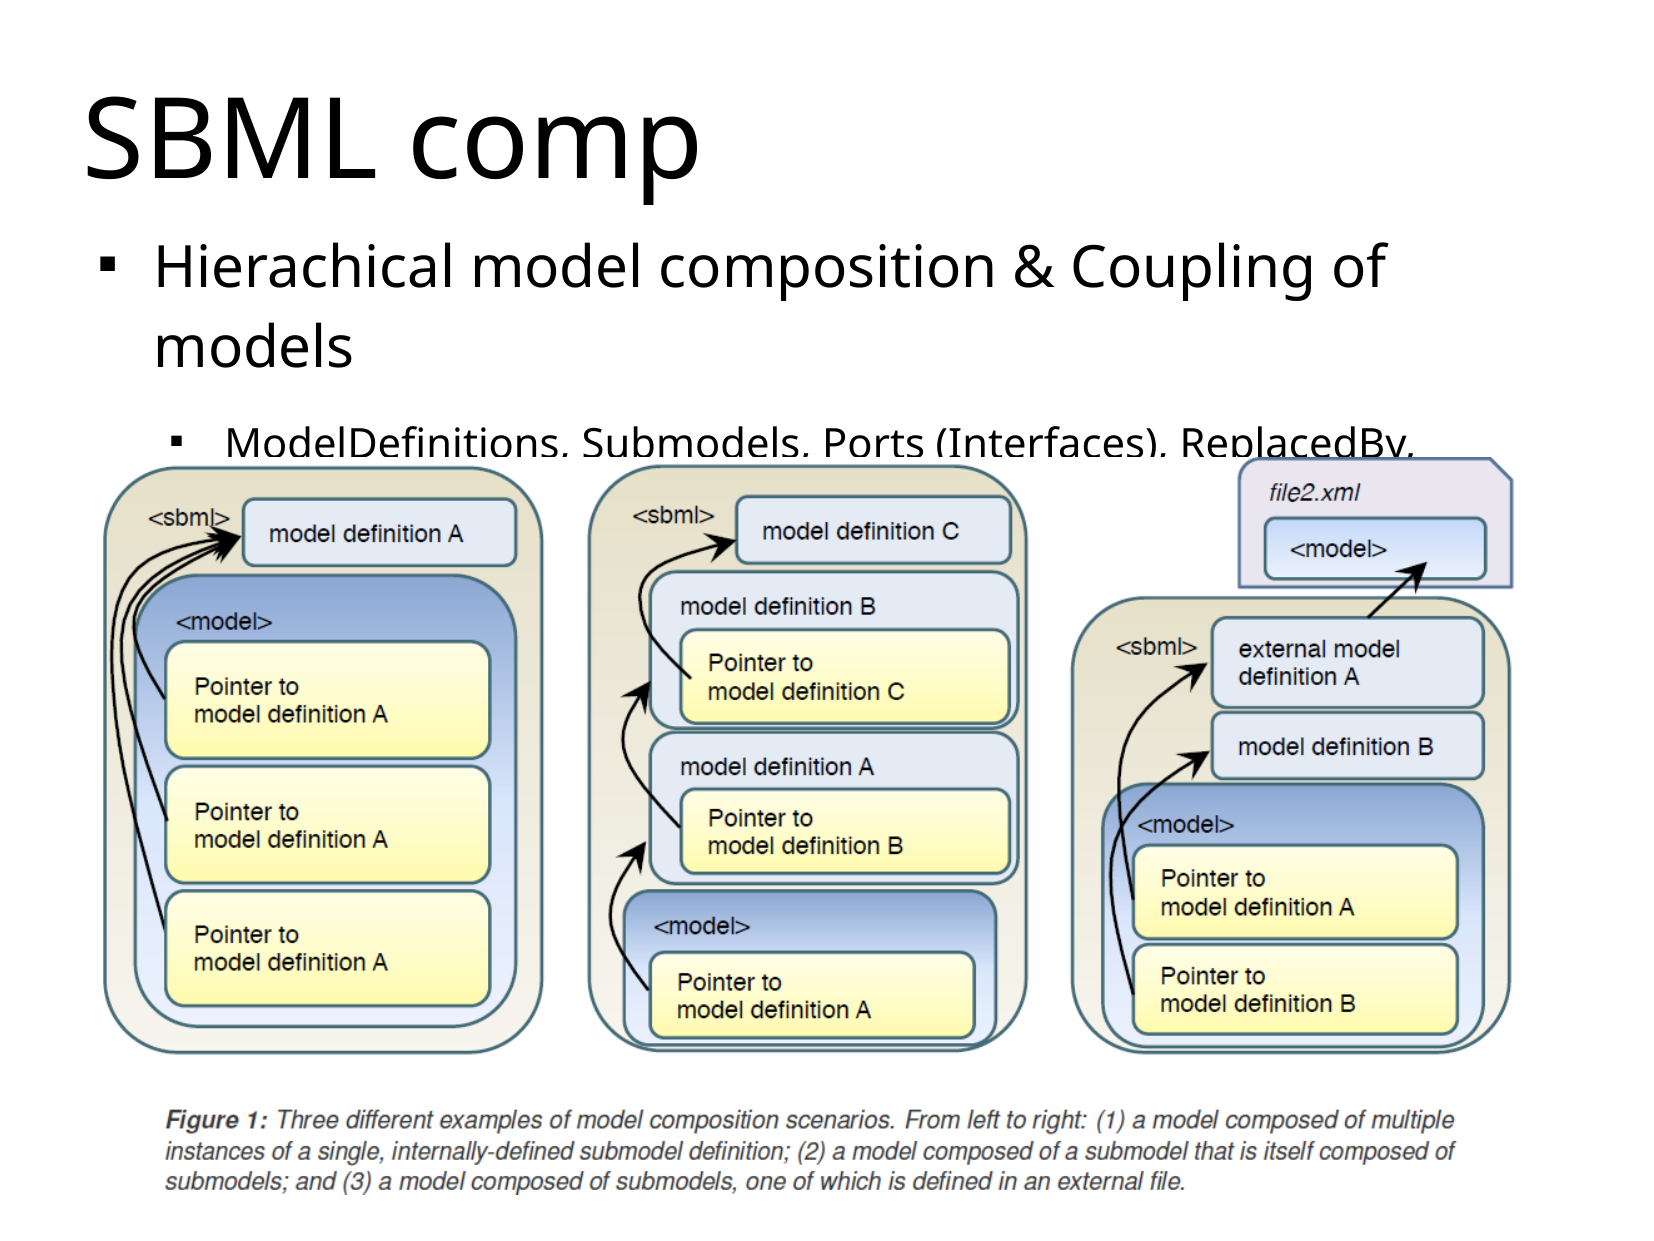

# SBML comp
Hierachical model composition & Coupling of models
ModelDefinitions, Submodels, Ports (Interfaces), ReplacedBy, ReplacementElement, Deletion